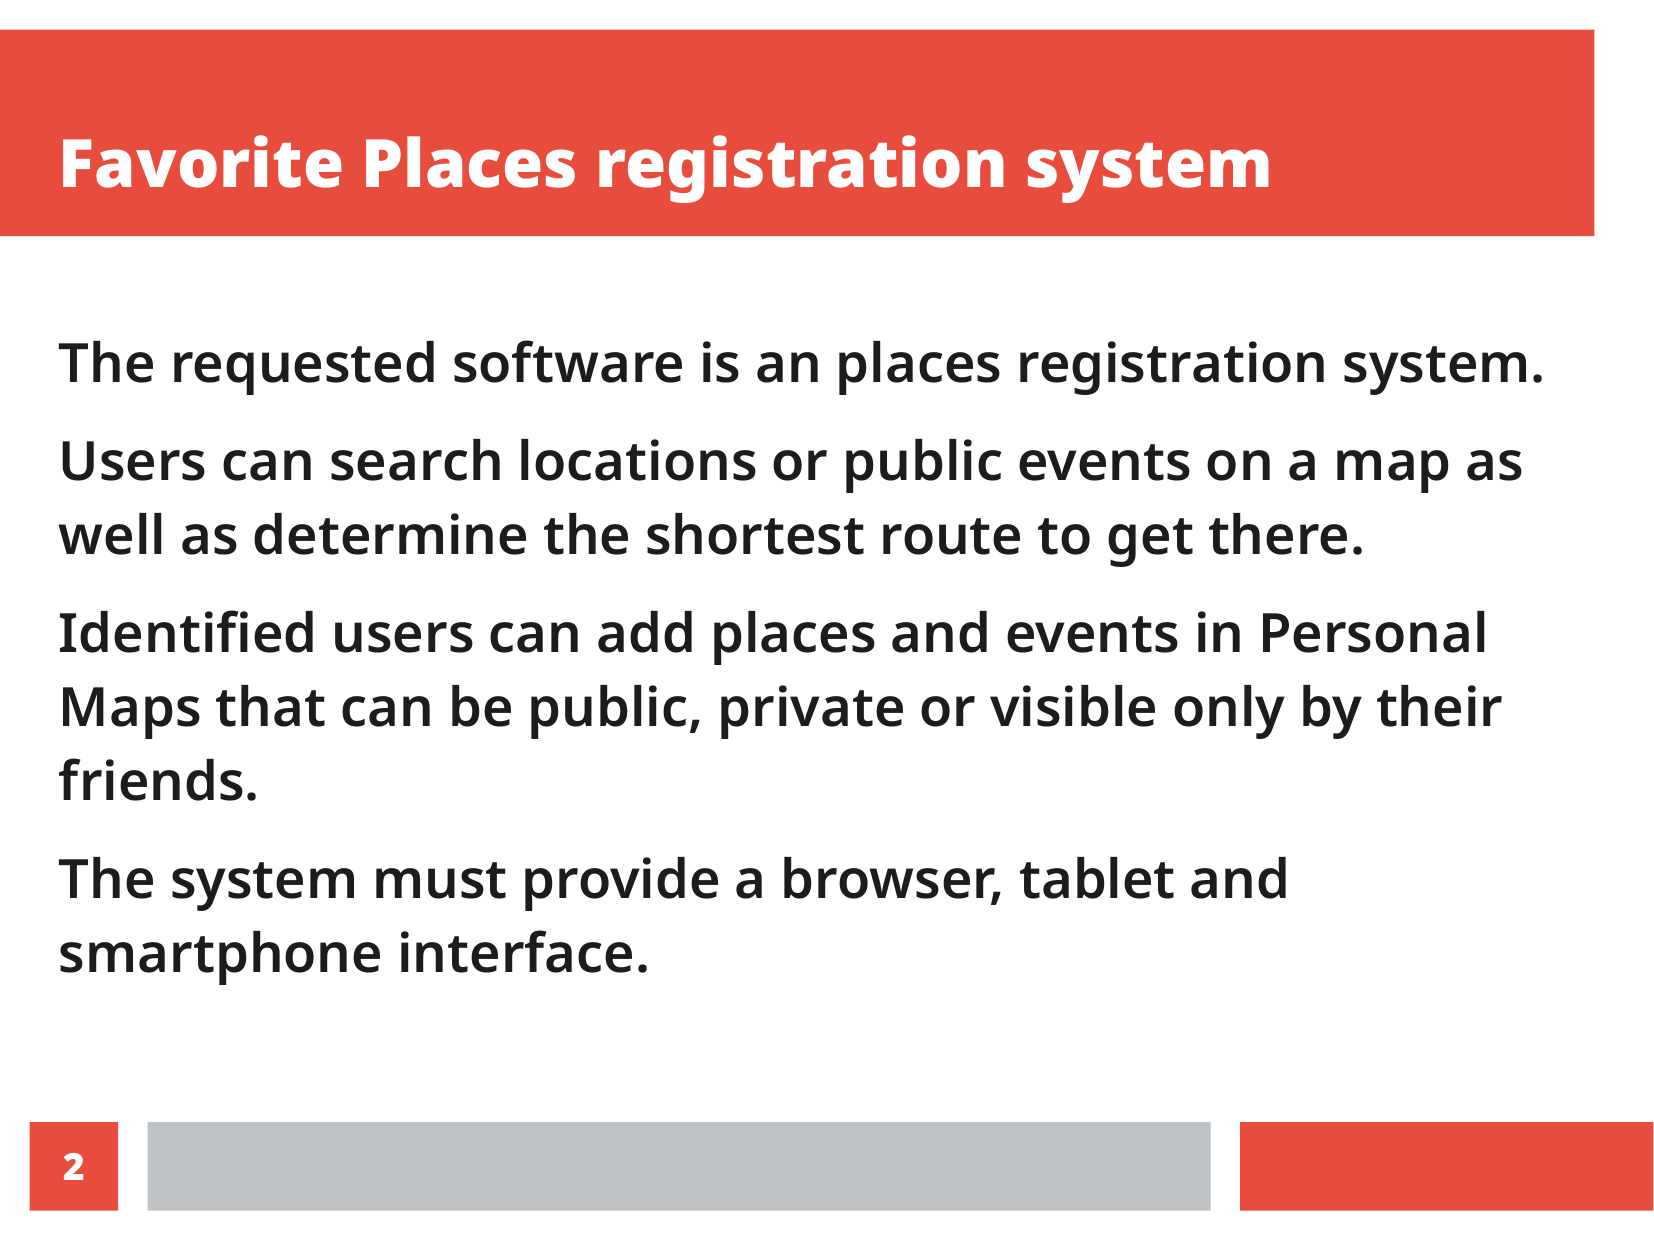

# Favorite Places registration system
The requested software is an places registration system.
Users can search locations or public events on a map as well as determine the shortest route to get there.
Identified users can add places and events in Personal Maps that can be public, private or visible only by their friends.
The system must provide a browser, tablet and smartphone interface.
2